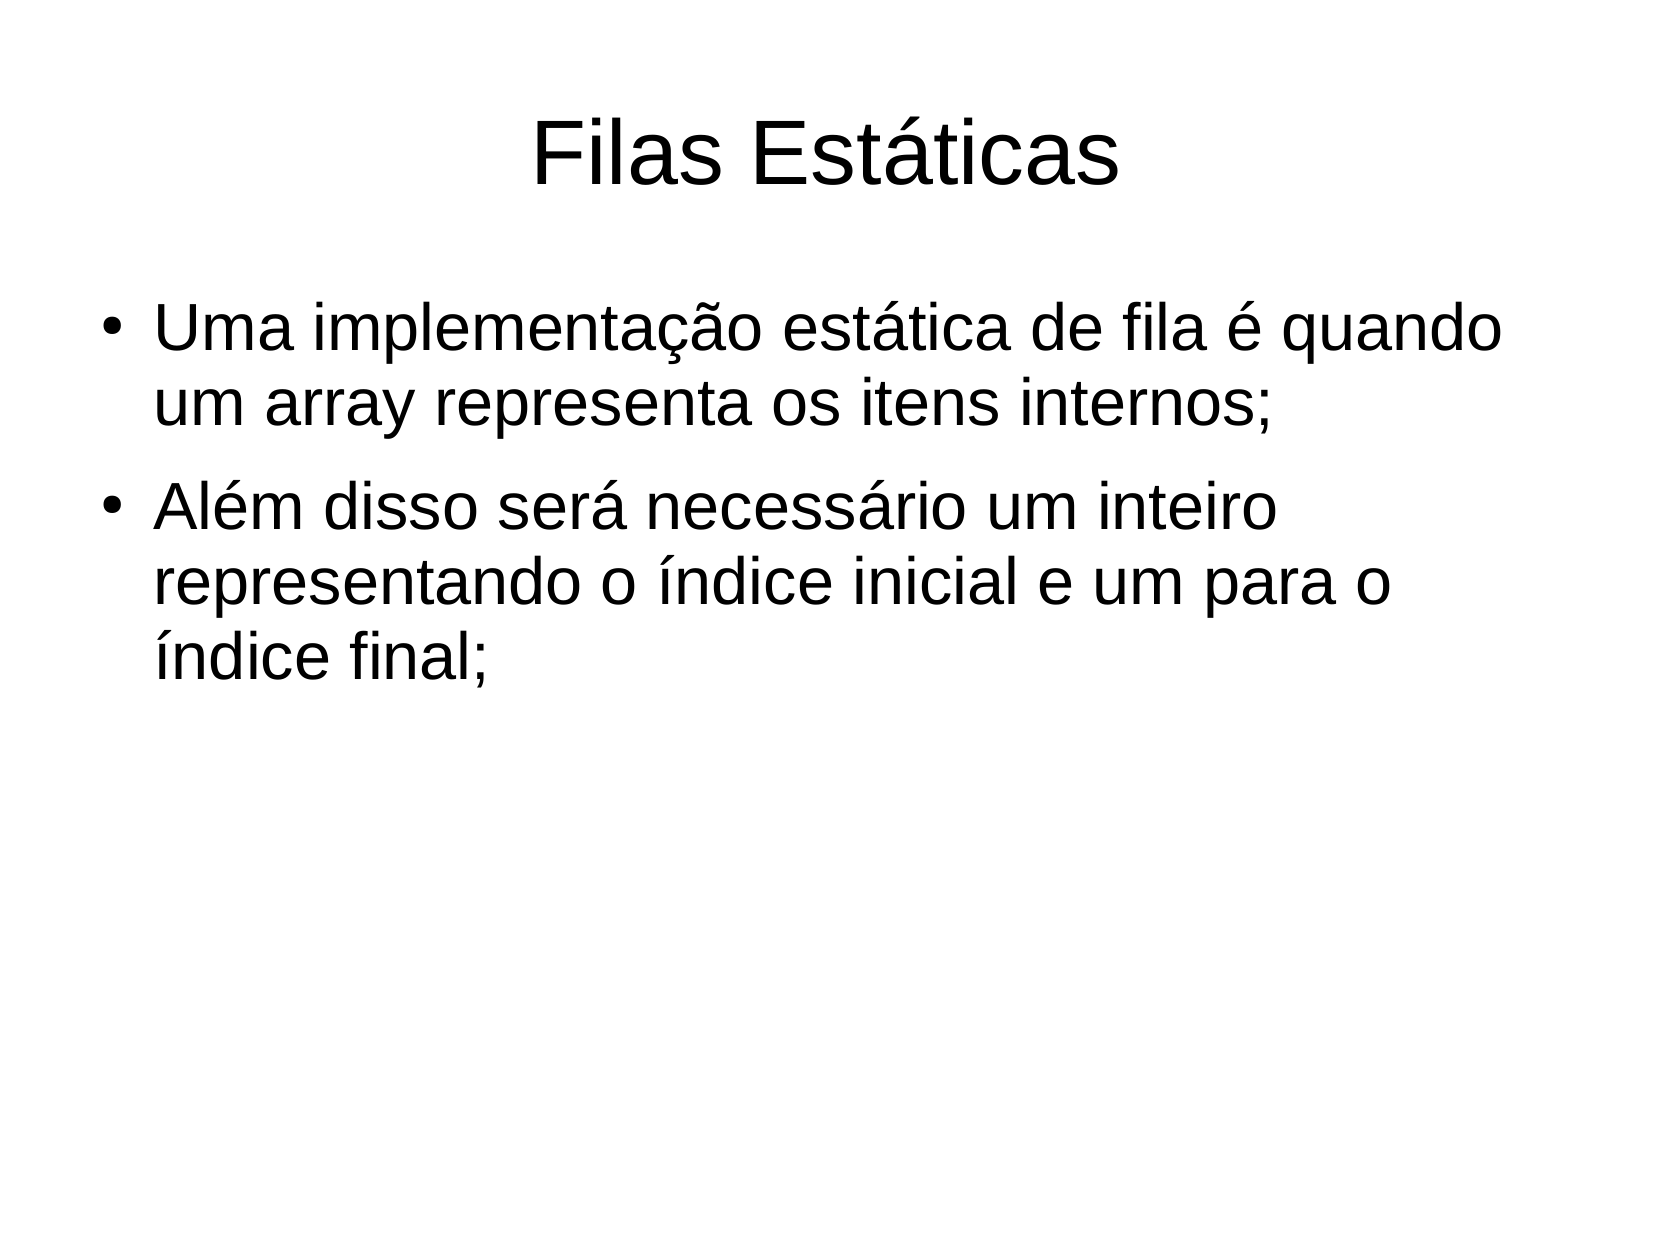

# Filas Estáticas
Uma implementação estática de fila é quando um array representa os itens internos;
Além disso será necessário um inteiro representando o índice inicial e um para o índice final;